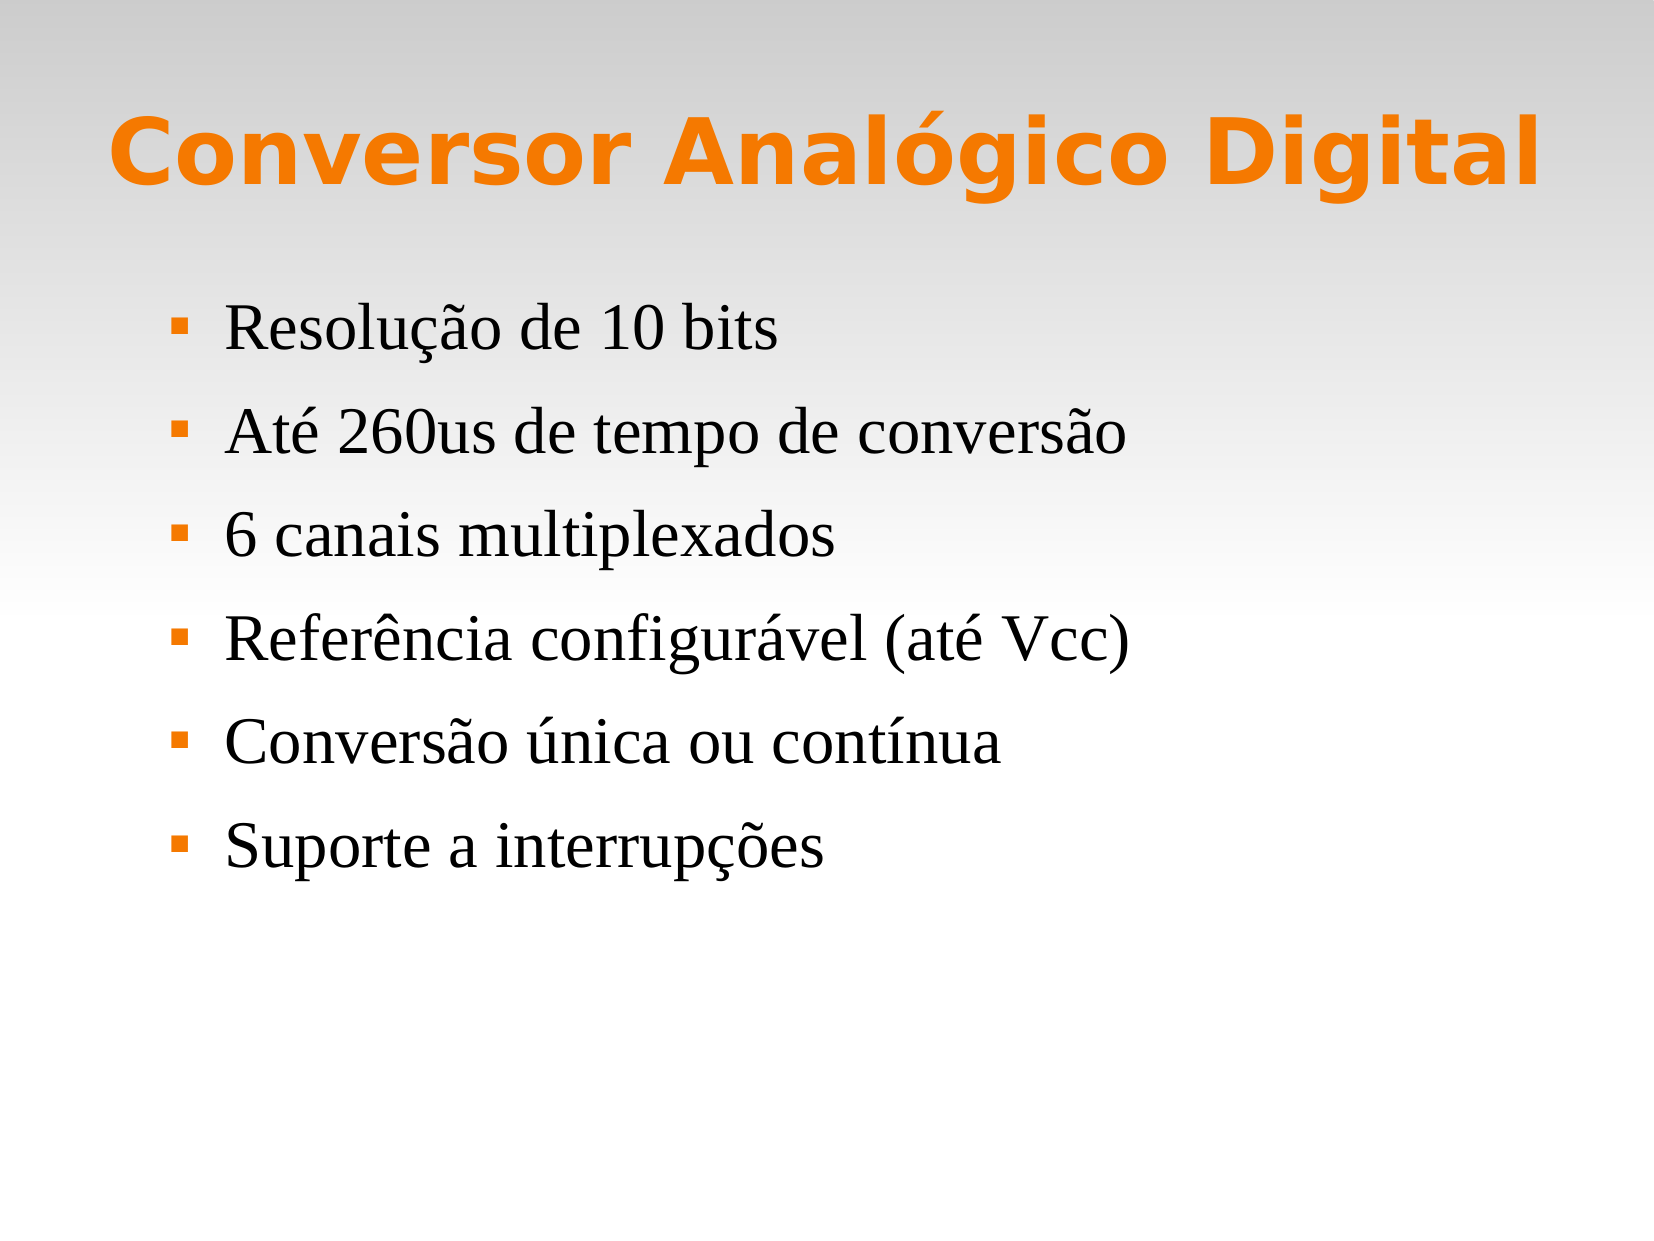

# Conversor Analógico Digital
Resolução de 10 bits
Até 260us de tempo de conversão
6 canais multiplexados
Referência configurável (até Vcc)
Conversão única ou contínua
Suporte a interrupções